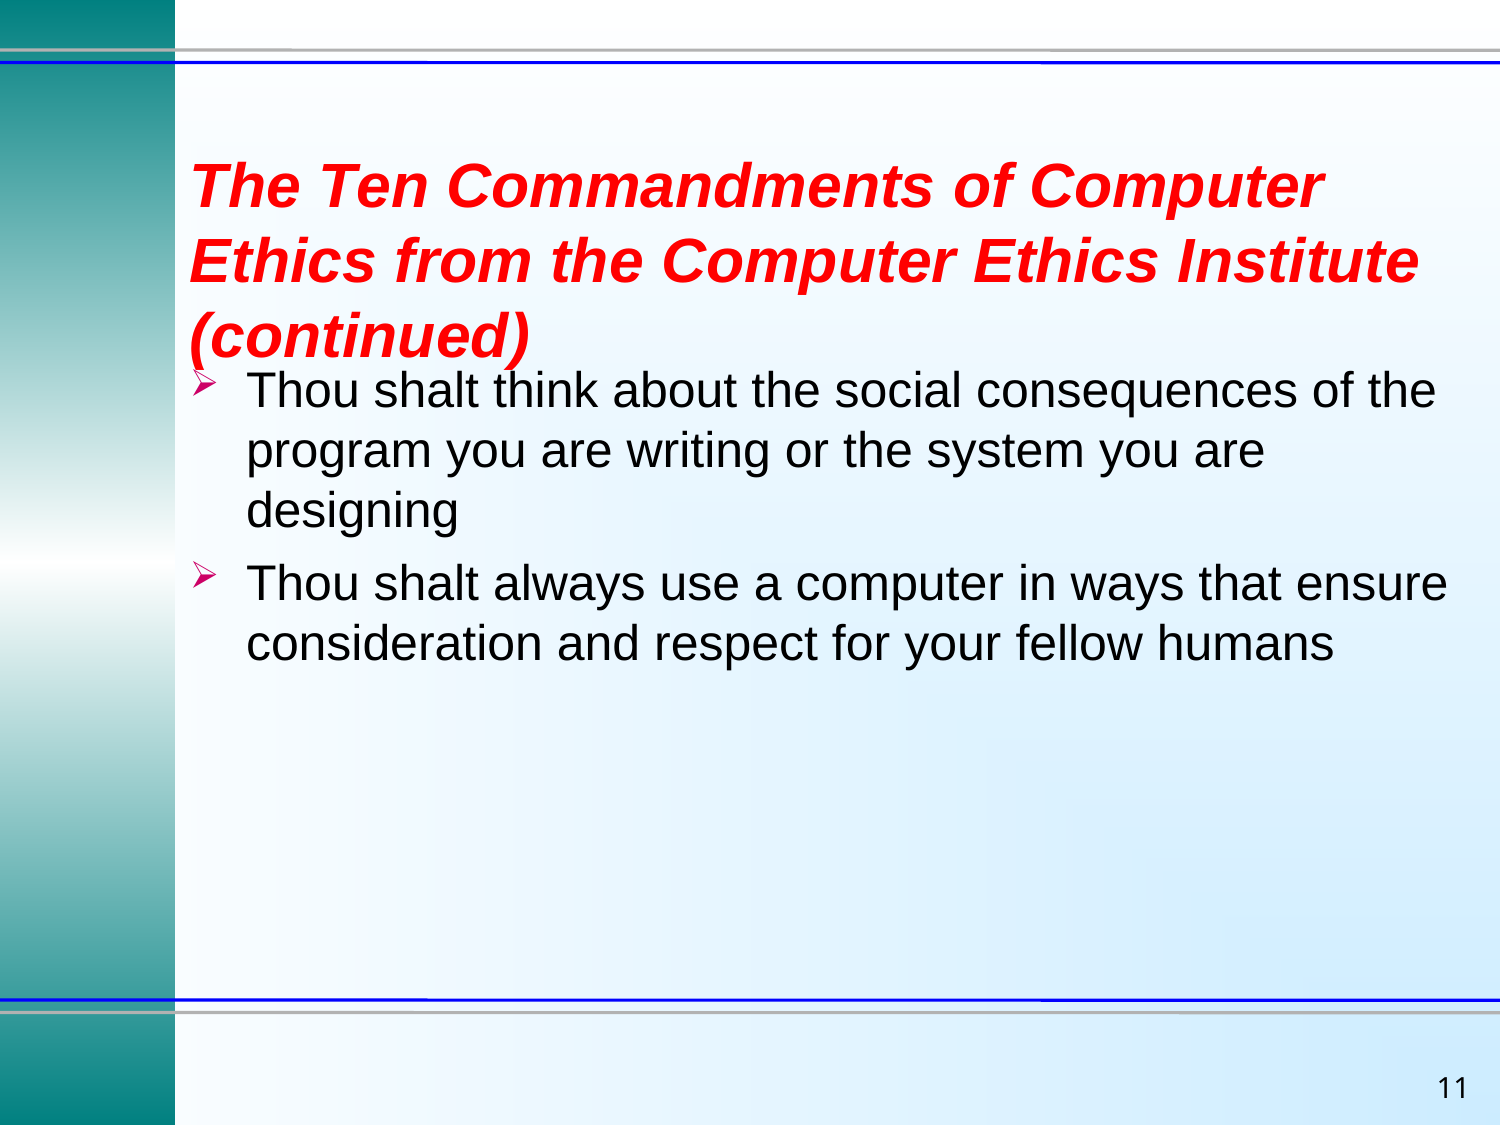

The Ten Commandments of Computer Ethics from the Computer Ethics Institute (continued)
Thou shalt think about the social consequences of the program you are writing or the system you are designing
Thou shalt always use a computer in ways that ensure consideration and respect for your fellow humans